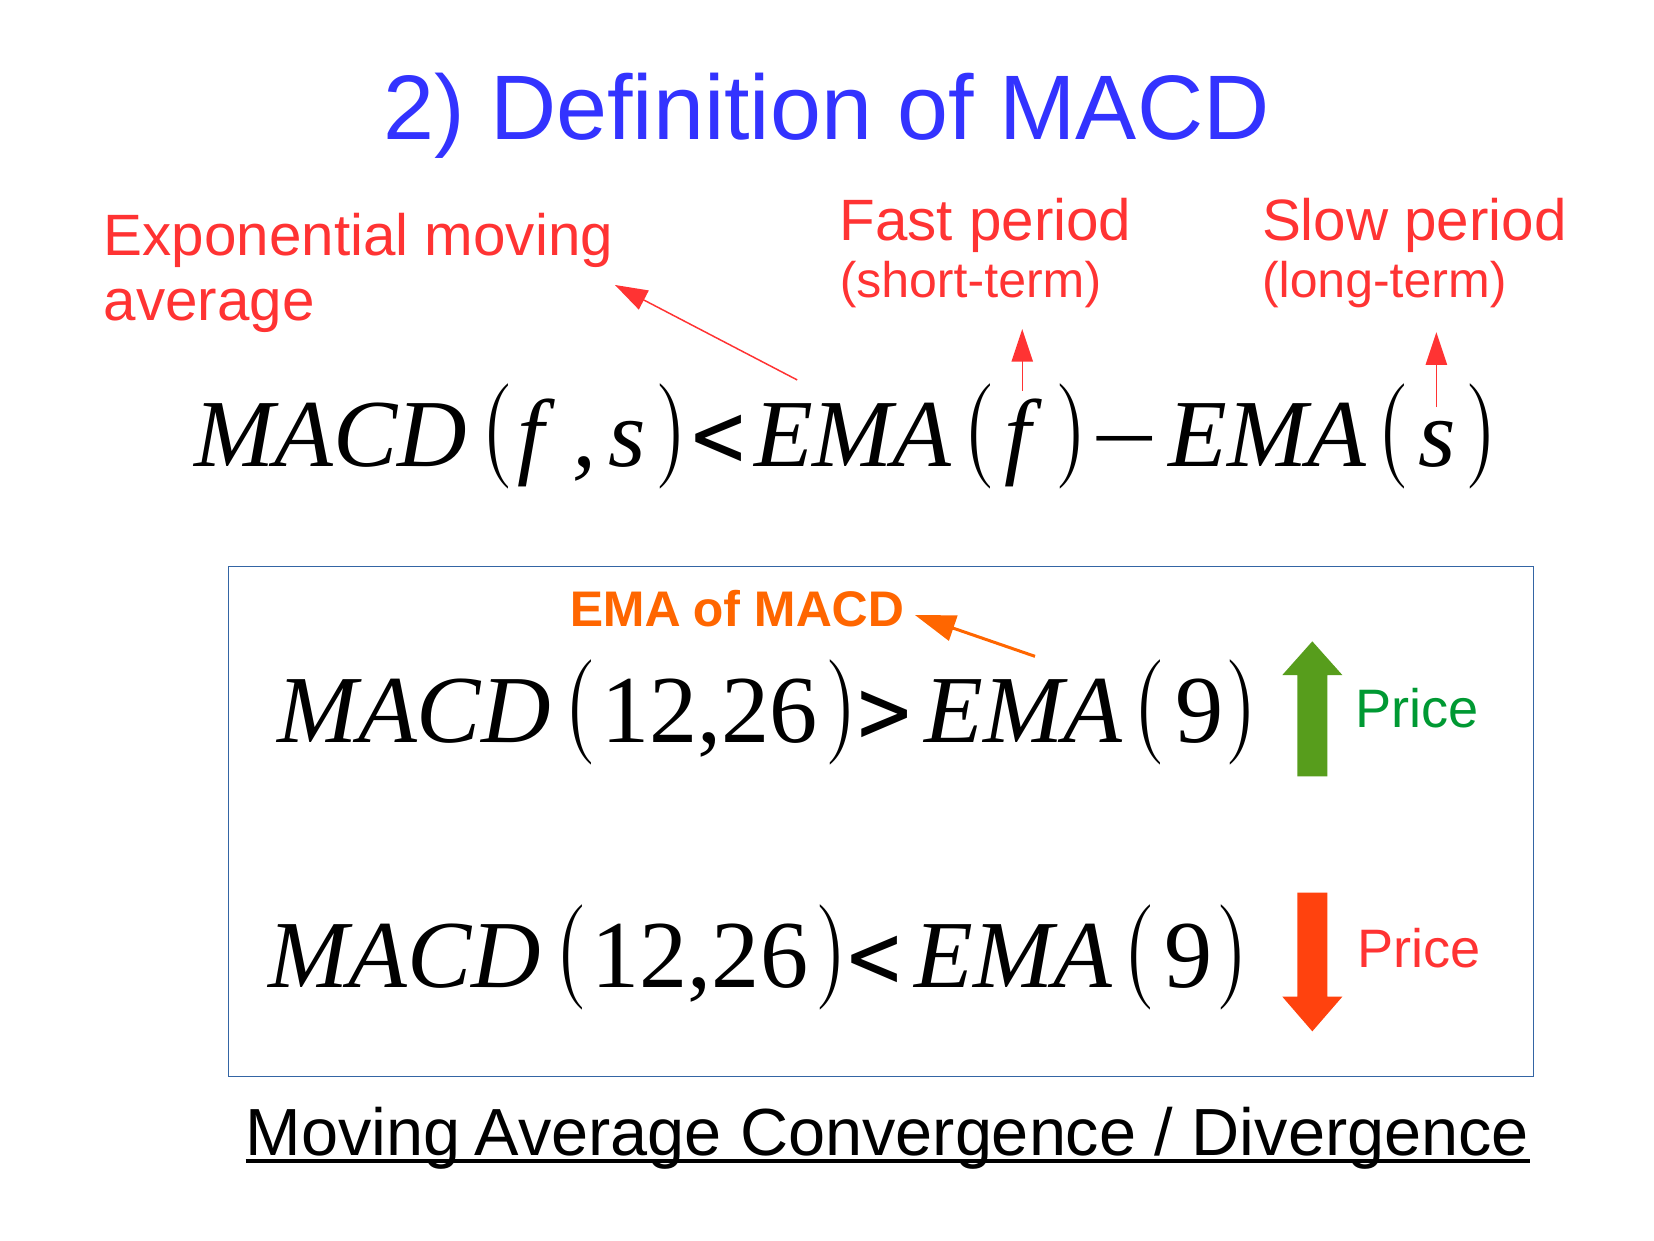

# 2) Definition of MACD
Fast period
(short-term)
Slow period
(long-term)
Exponential moving average
EMA of MACD
Price
Price
Moving Average Convergence / Divergence